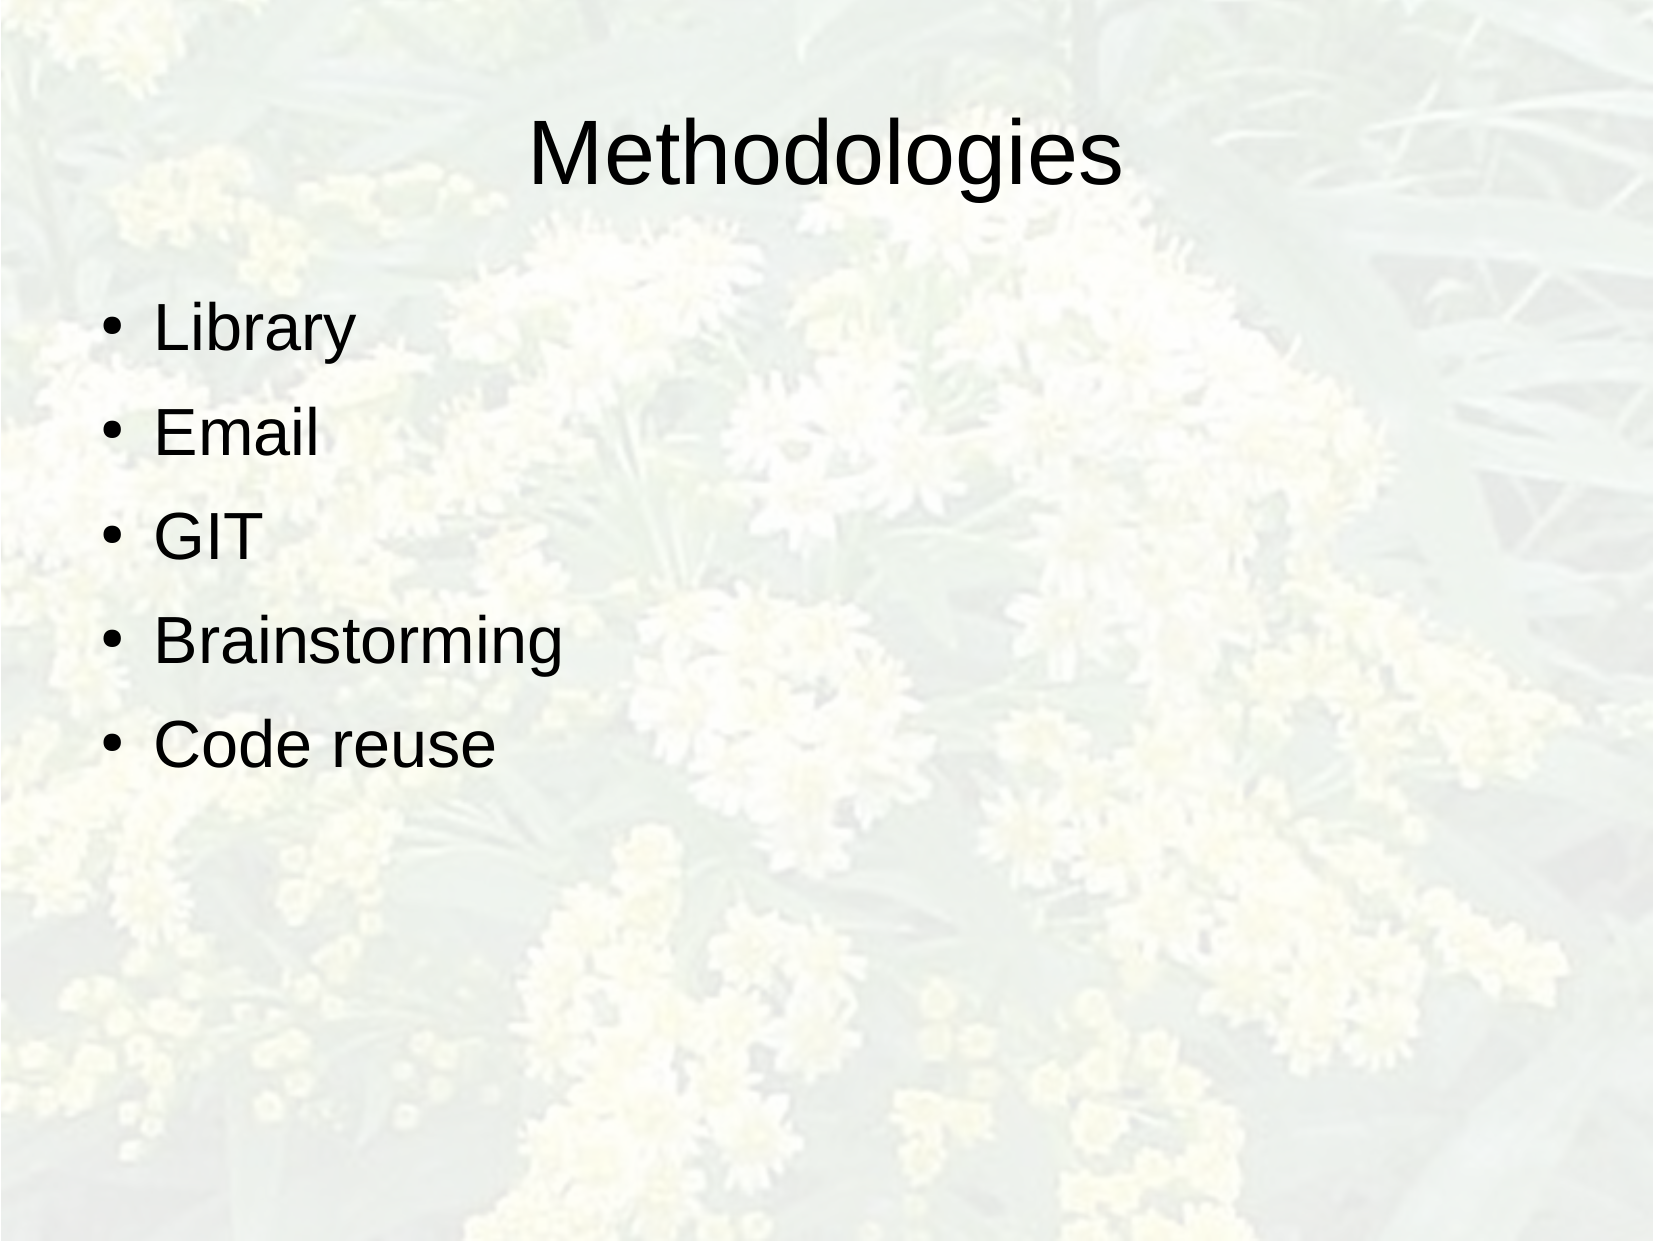

# Methodologies
Library
Email
GIT
Brainstorming
Code reuse